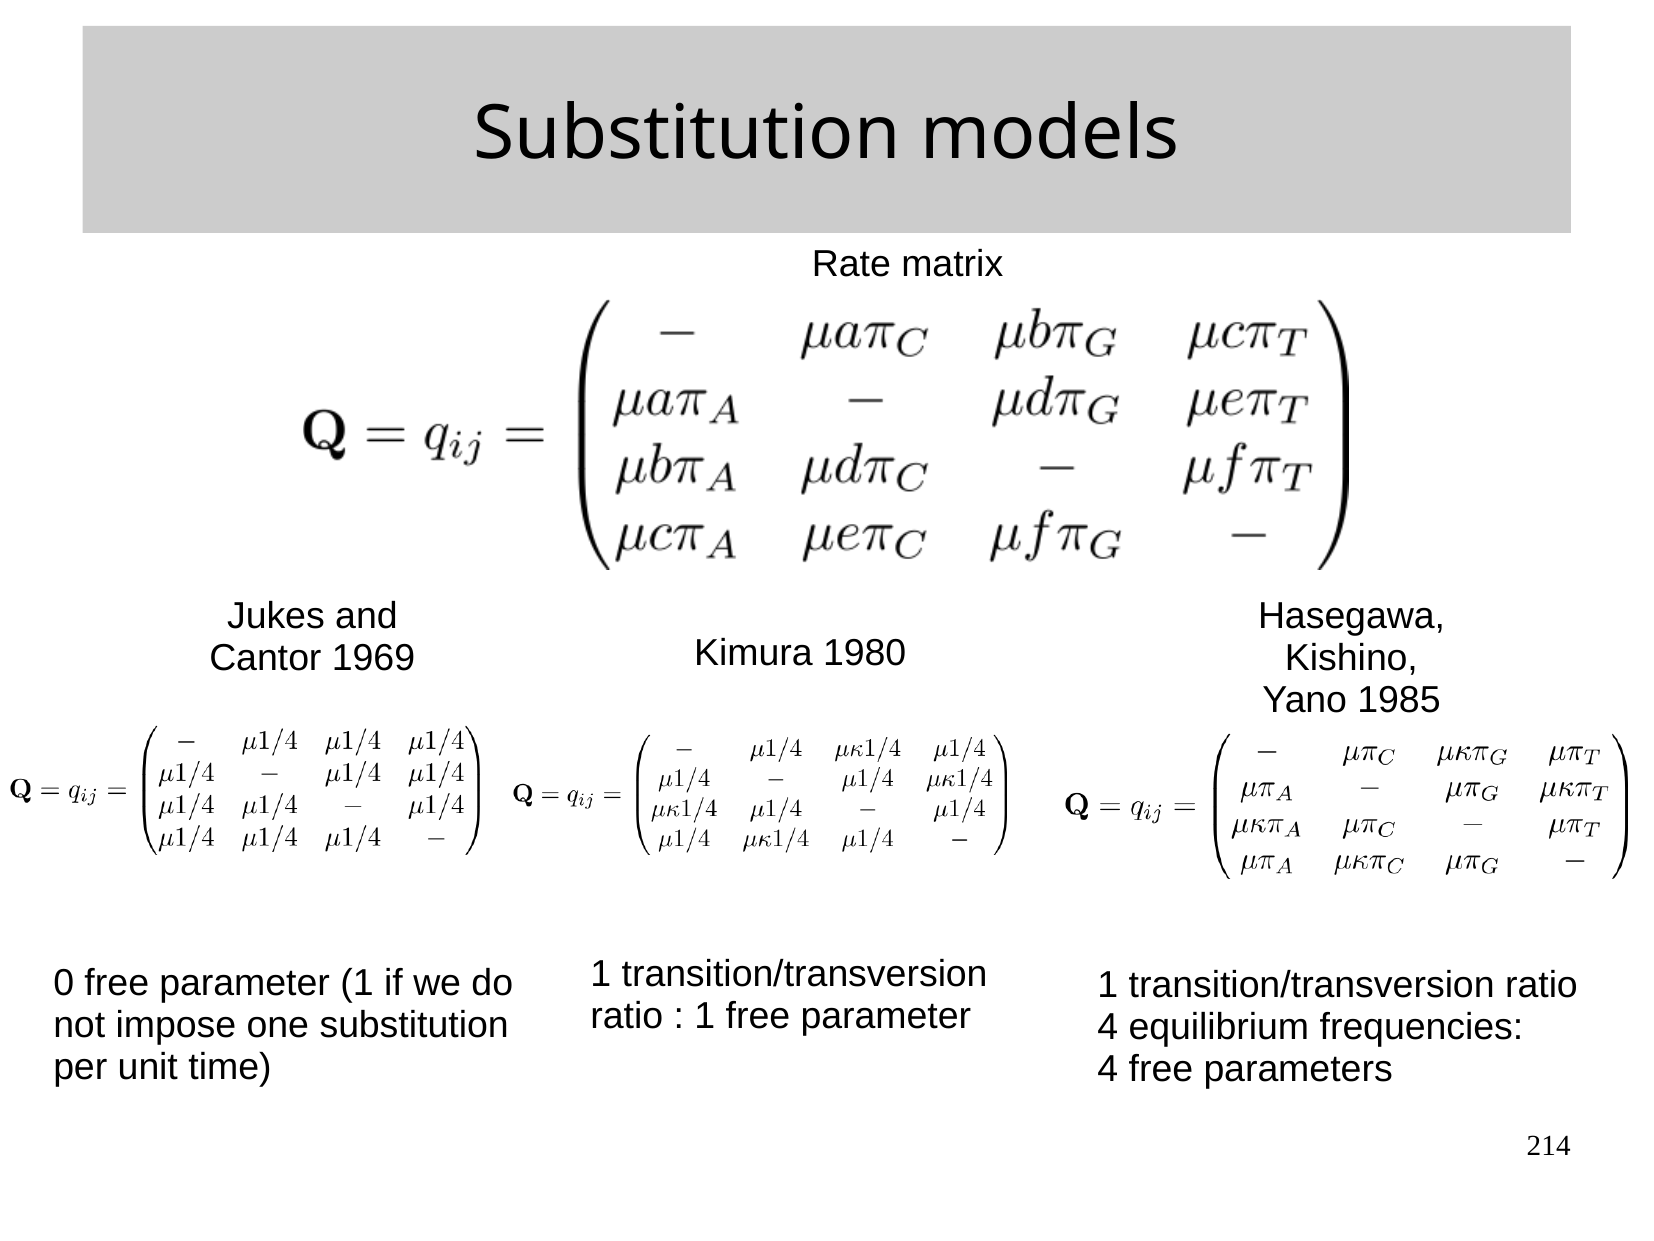

# Substitution models
Rate matrix
Jukes and Cantor 1969
Hasegawa, Kishino, Yano 1985
Kimura 1980
1 transition/transversion ratio : 1 free parameter
0 free parameter (1 if we do not impose one substitution per unit time)
1 transition/transversion ratio
4 equilibrium frequencies:
4 free parameters
214